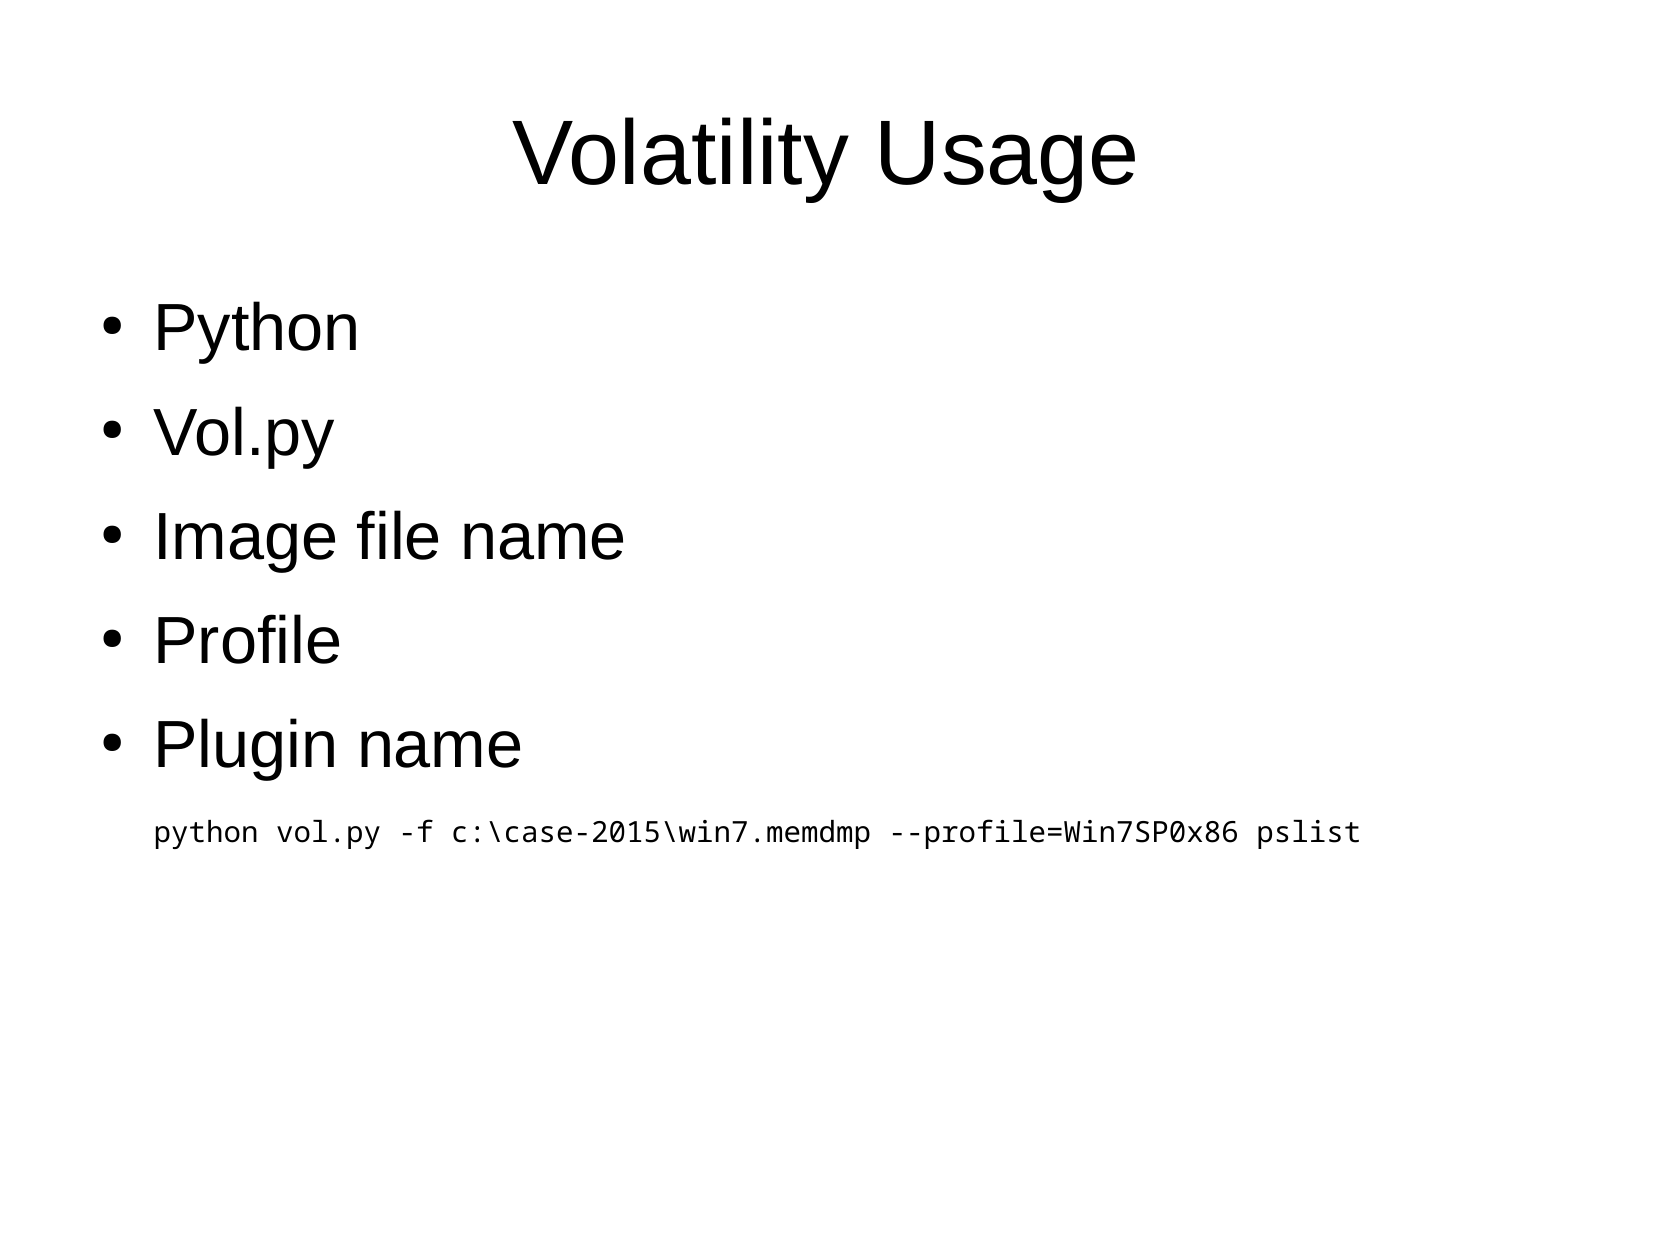

# Volatility Usage
Python
Vol.py
Image file name
Profile
Plugin name
python vol.py -f c:\case-2015\win7.memdmp --profile=Win7SP0x86 pslist